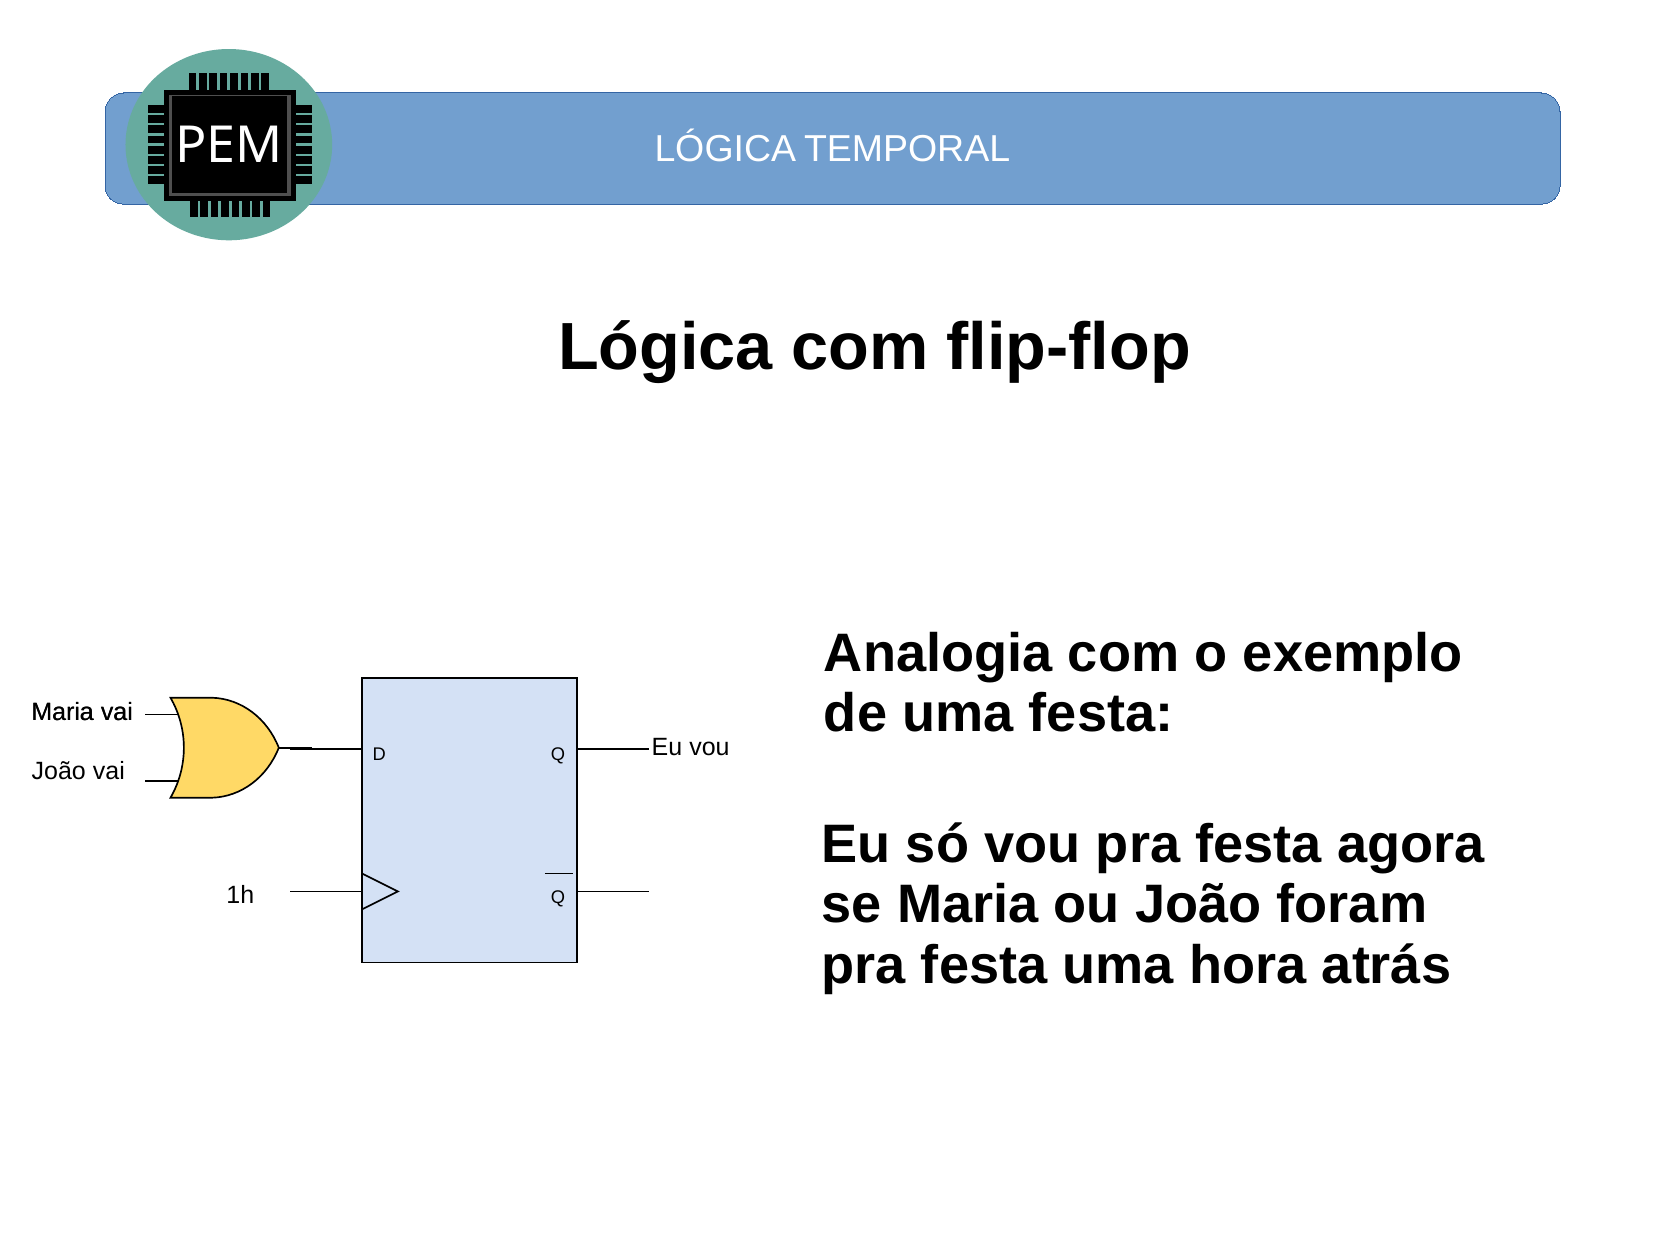

LÓGICA TEMPORAL
Lógica com flip-flop
Analogia com o exemplo
de uma festa:
Maria vai
Maria vai
Eu vou
João vai
Eu só vou pra festa agora se Maria ou João foram pra festa uma hora atrás
1h